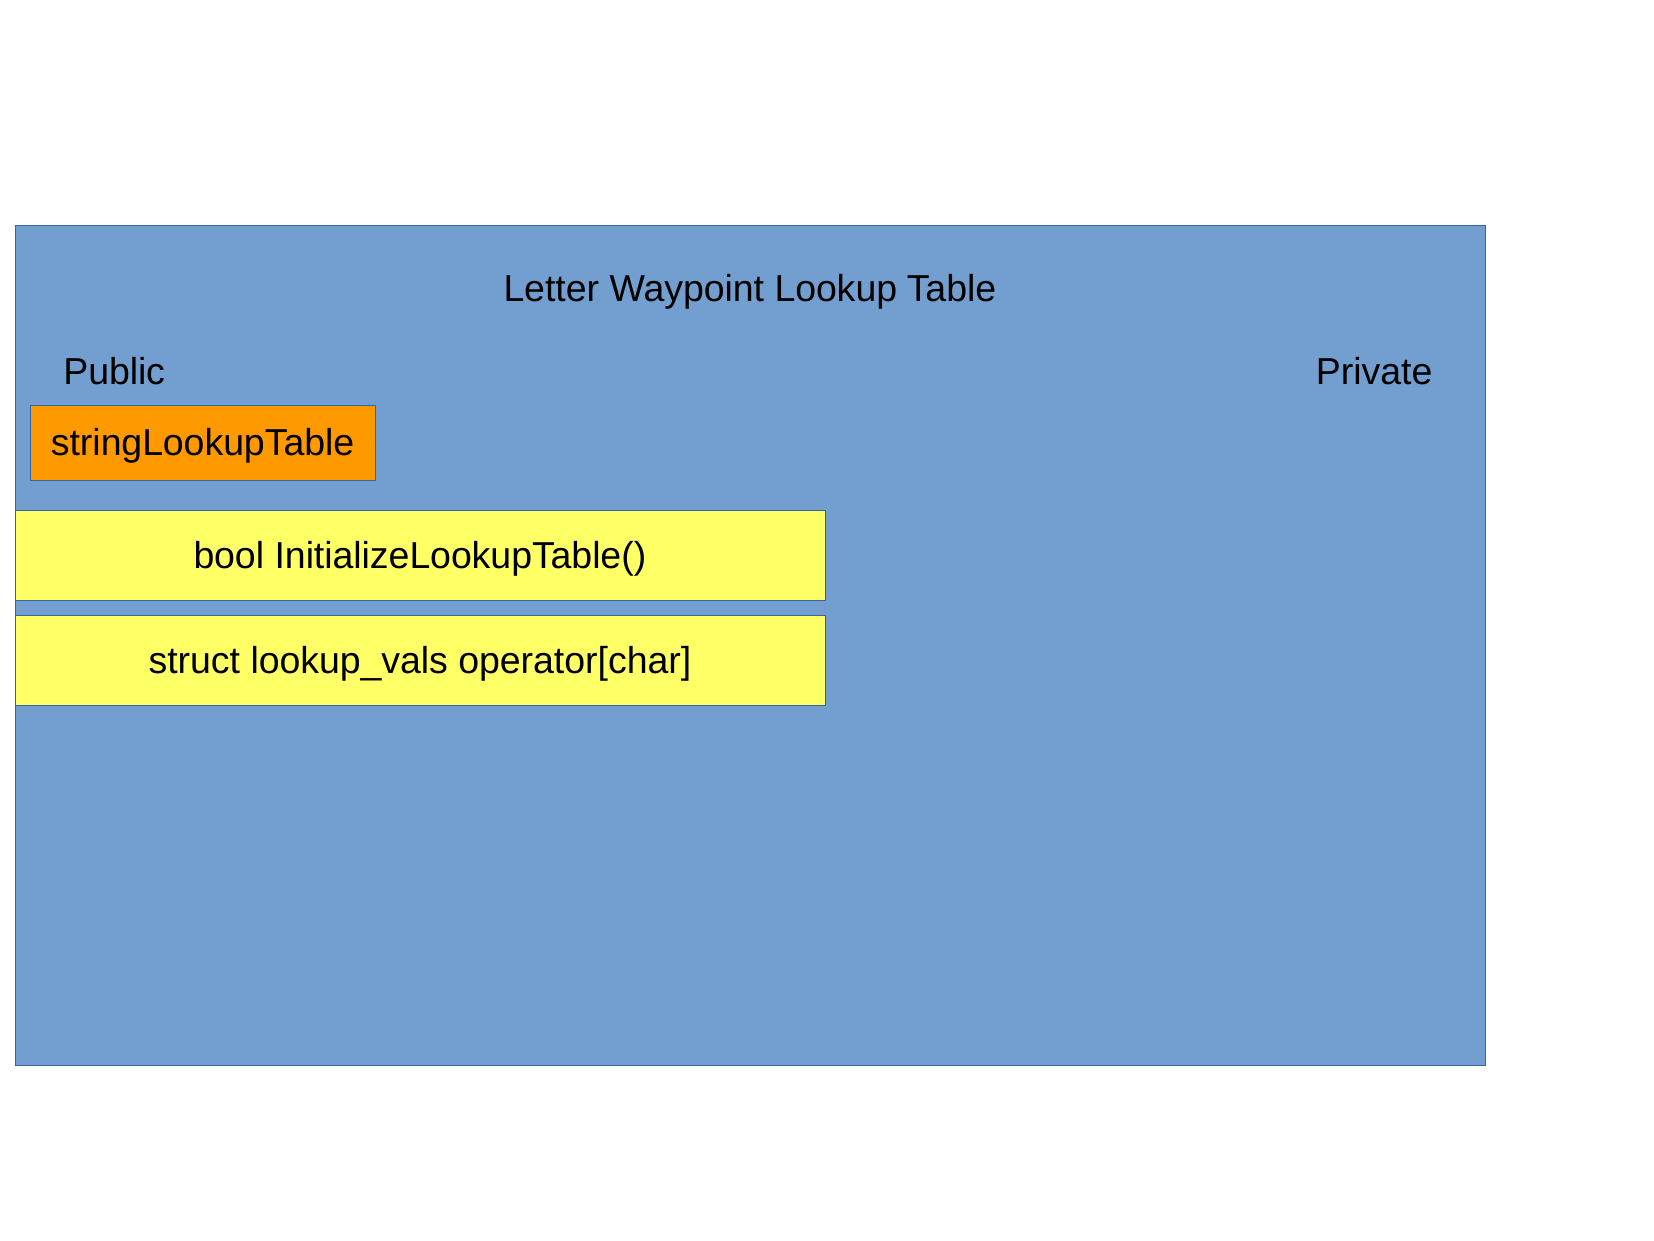

Letter Waypoint Lookup Table
Public Private
stringLookupTable
bool InitializeLookupTable()
struct lookup_vals operator[char]